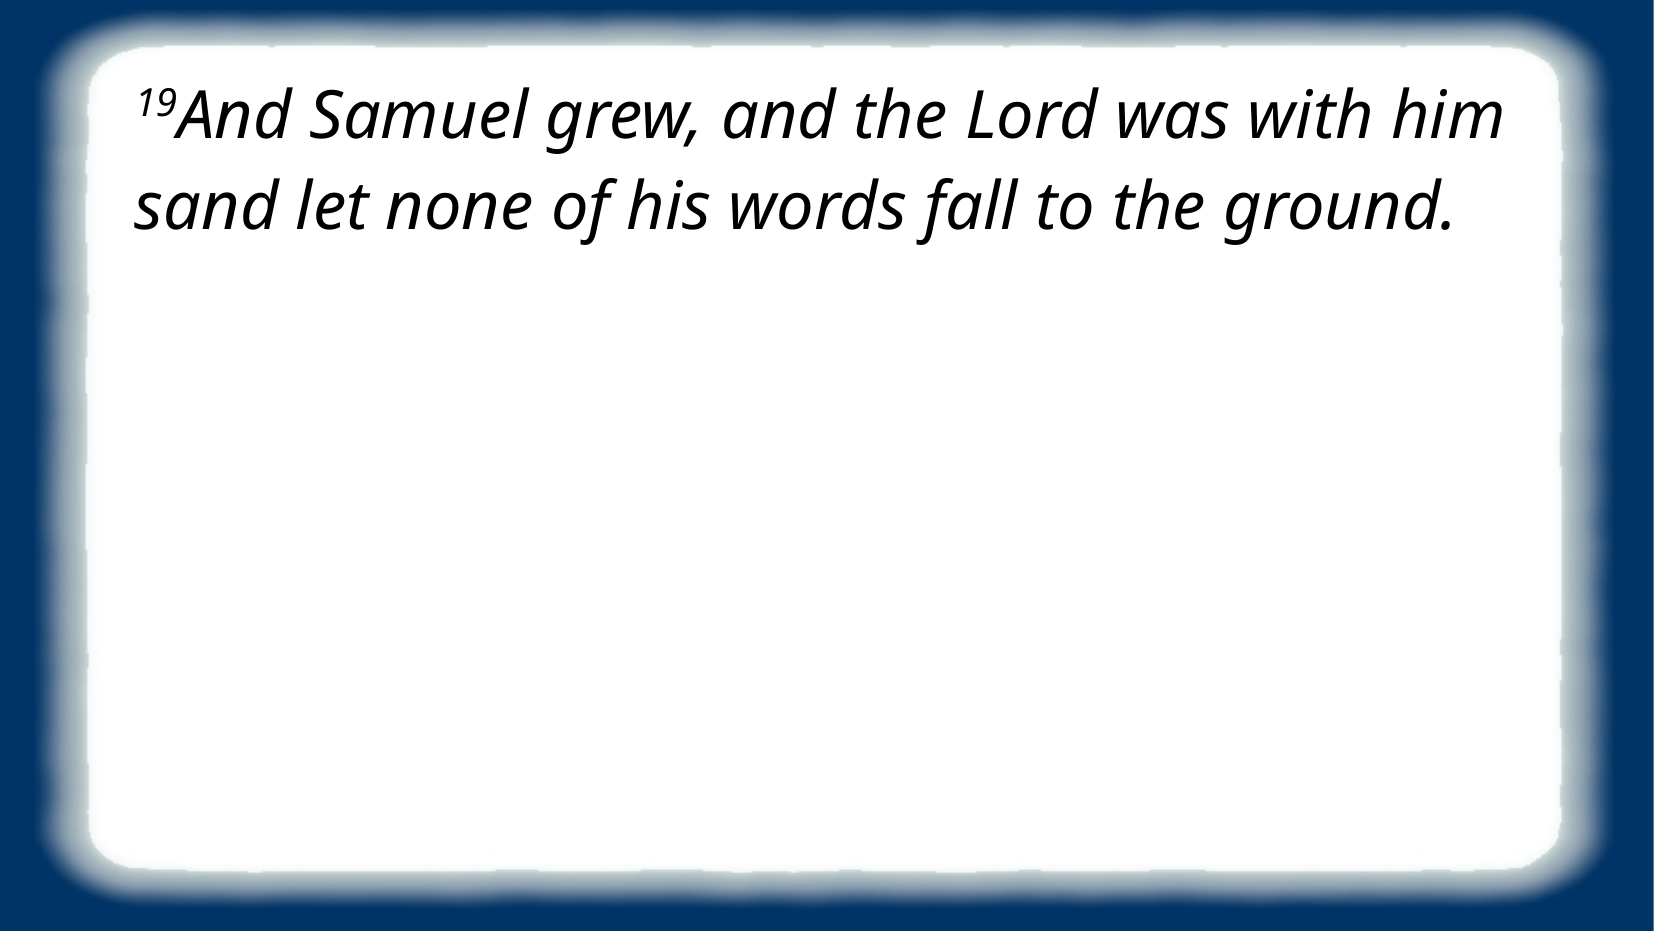

19And Samuel grew, and the Lord was with him sand let none of his words fall to the ground.